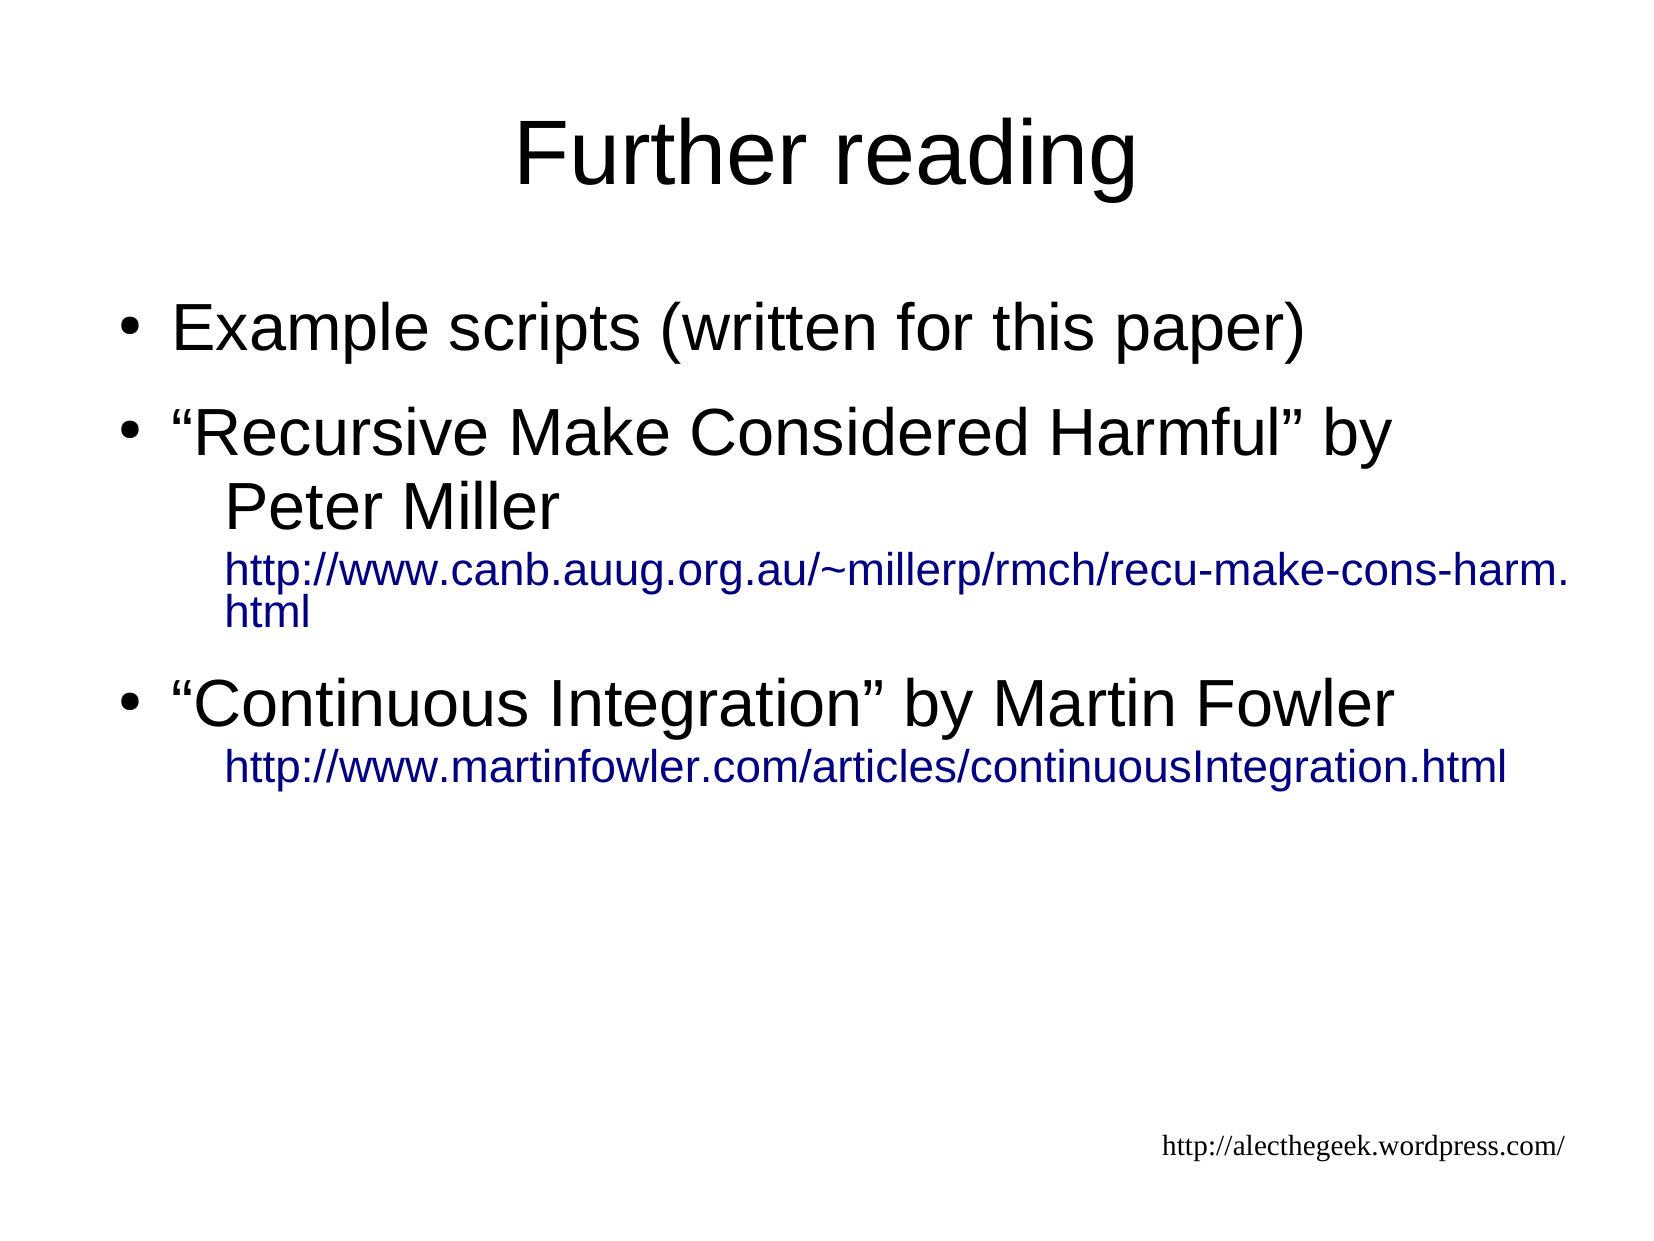

# Further reading
Example scripts (written for this paper)
“Recursive Make Considered Harmful” by Peter Miller http://www.canb.auug.org.au/~millerp/rmch/recu-make-cons-harm.html
“Continuous Integration” by Martin Fowler http://www.martinfowler.com/articles/continuousIntegration.html
http://alecthegeek.wordpress.com/